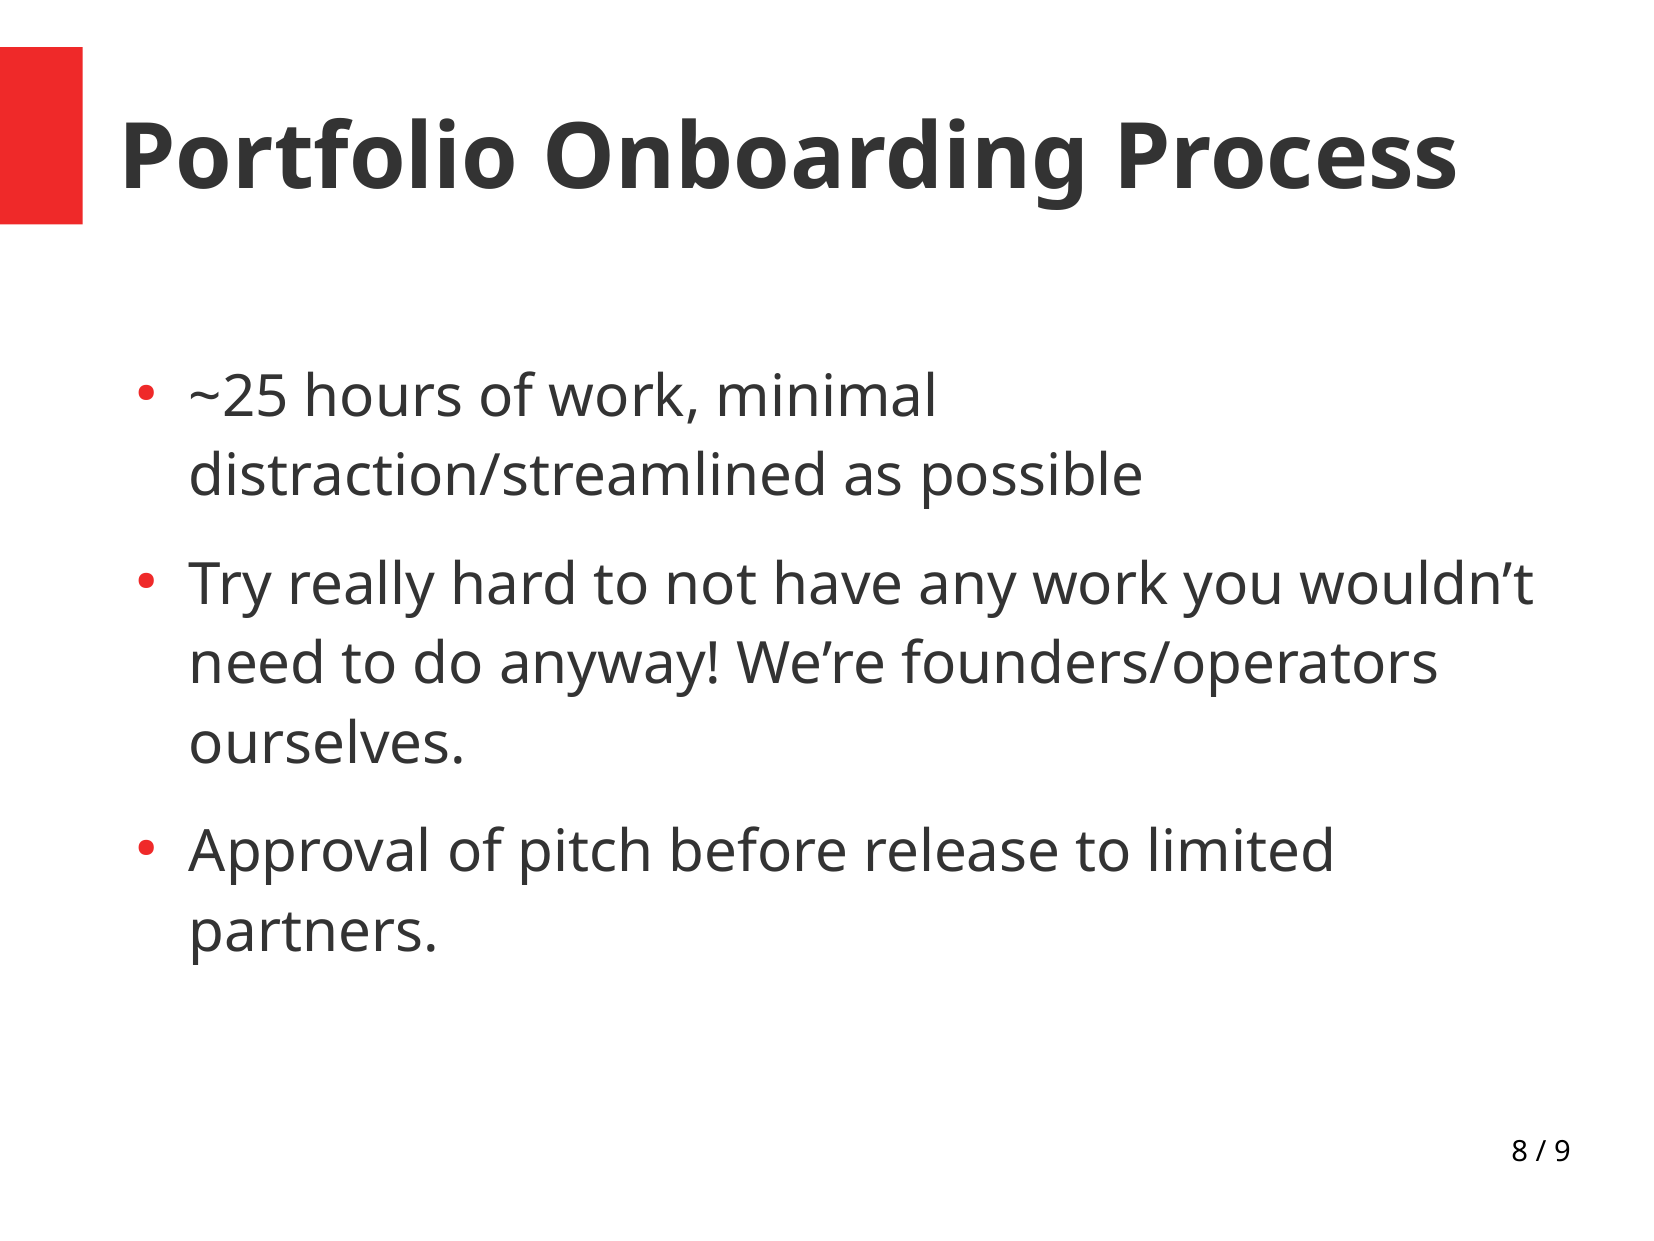

# Portfolio Onboarding Process
~25 hours of work, minimal distraction/streamlined as possible
Try really hard to not have any work you wouldn’t need to do anyway! We’re founders/operators ourselves.
Approval of pitch before release to limited partners.
8